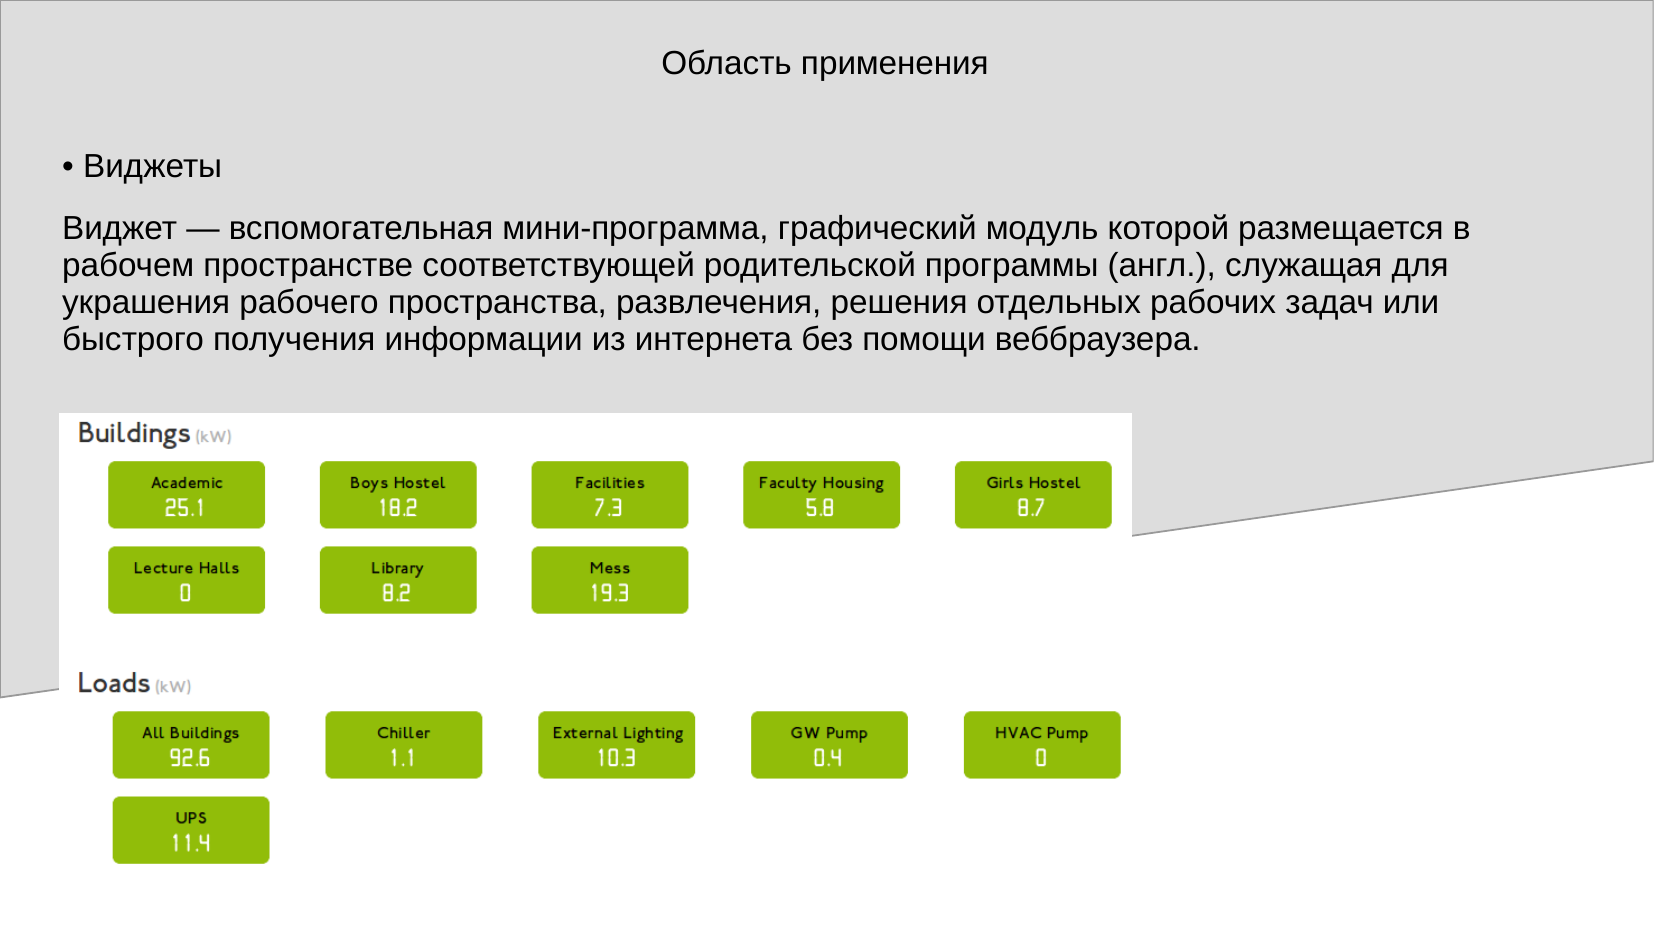

Область применения
# • Виджеты
Виджет — вспомогательная мини-программа, графический модуль которой размещается в рабочем пространстве соответствующей родительской программы (англ.), служащая для украшения рабочего пространства, развлечения, решения отдельных рабочих задач или быстрого получения информации из интернета без помощи веббраузера.